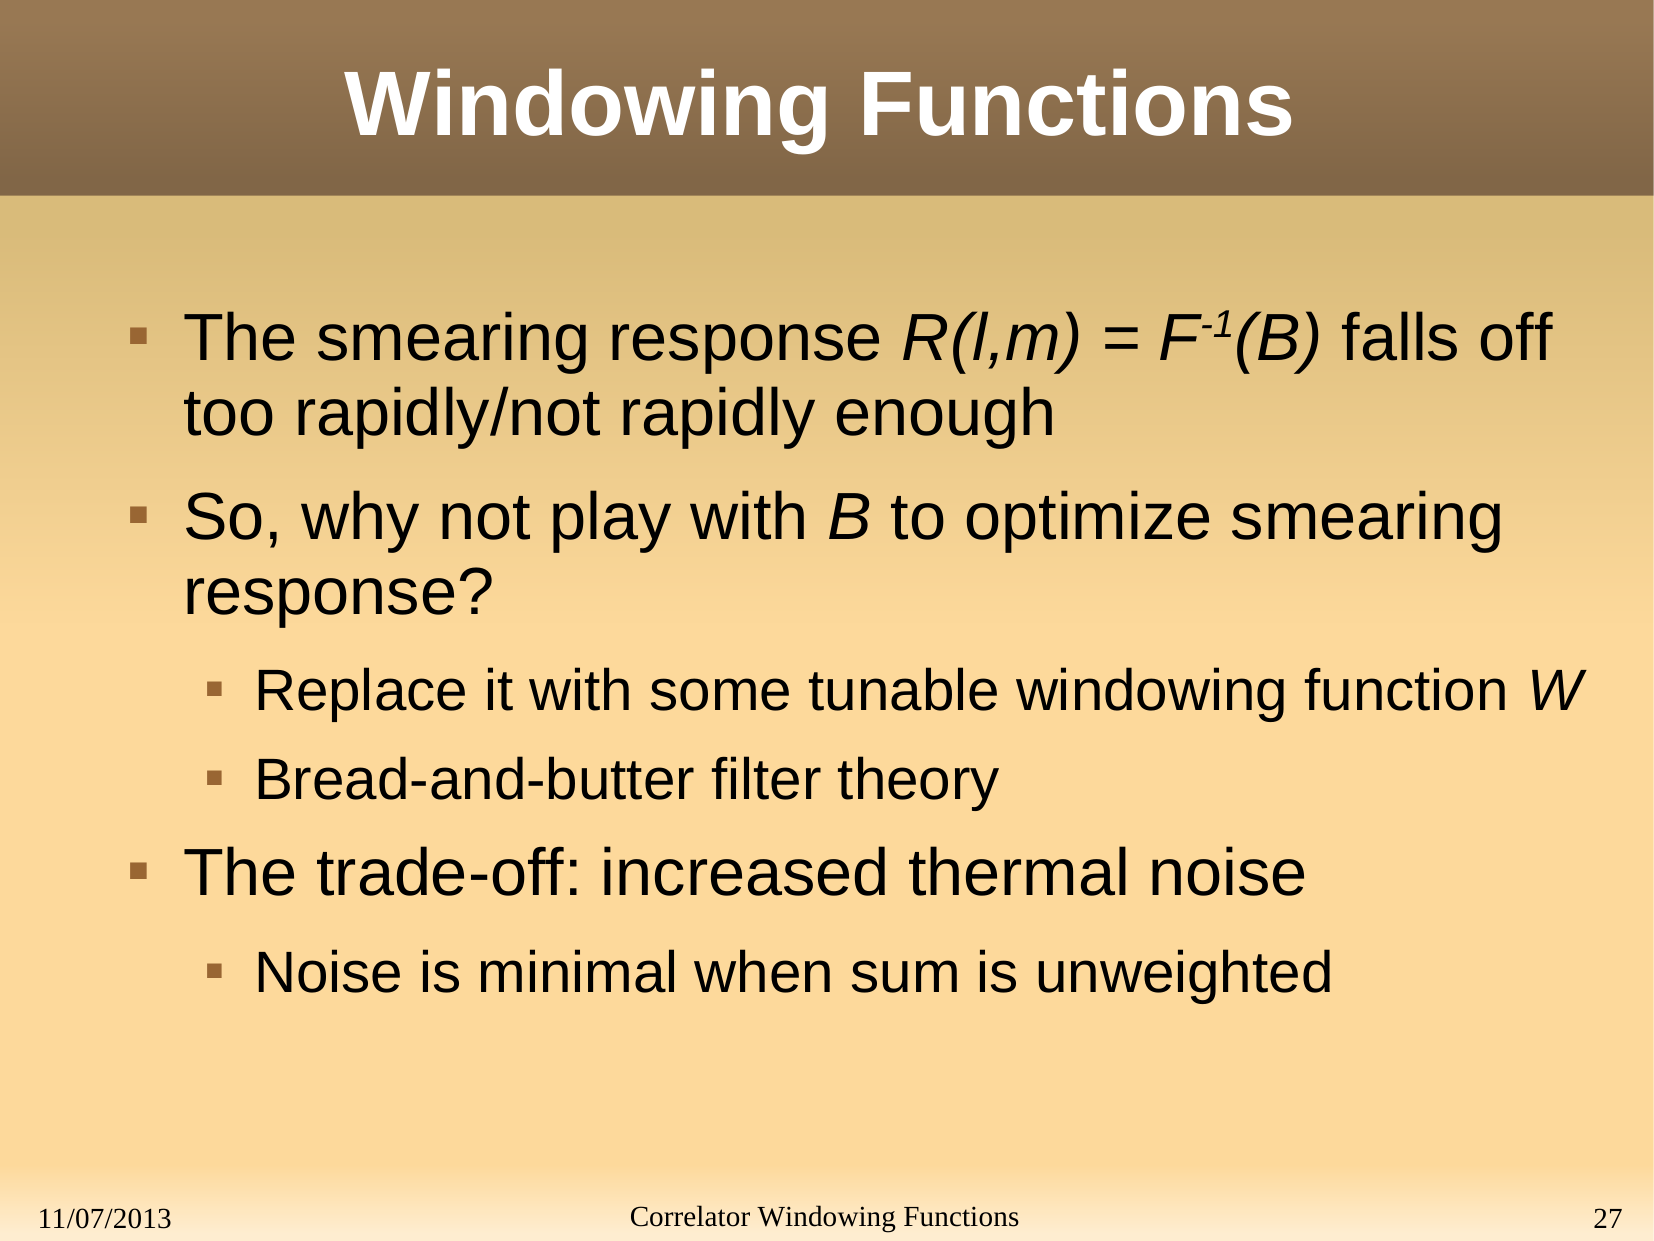

# Windowing Functions
The smearing response R(l,m) = F-1(B) falls off too rapidly/not rapidly enough
So, why not play with B to optimize smearing response?
Replace it with some tunable windowing function W
Bread-and-butter filter theory
The trade-off: increased thermal noise
Noise is minimal when sum is unweighted
Correlator Windowing Functions
11/07/2013
27